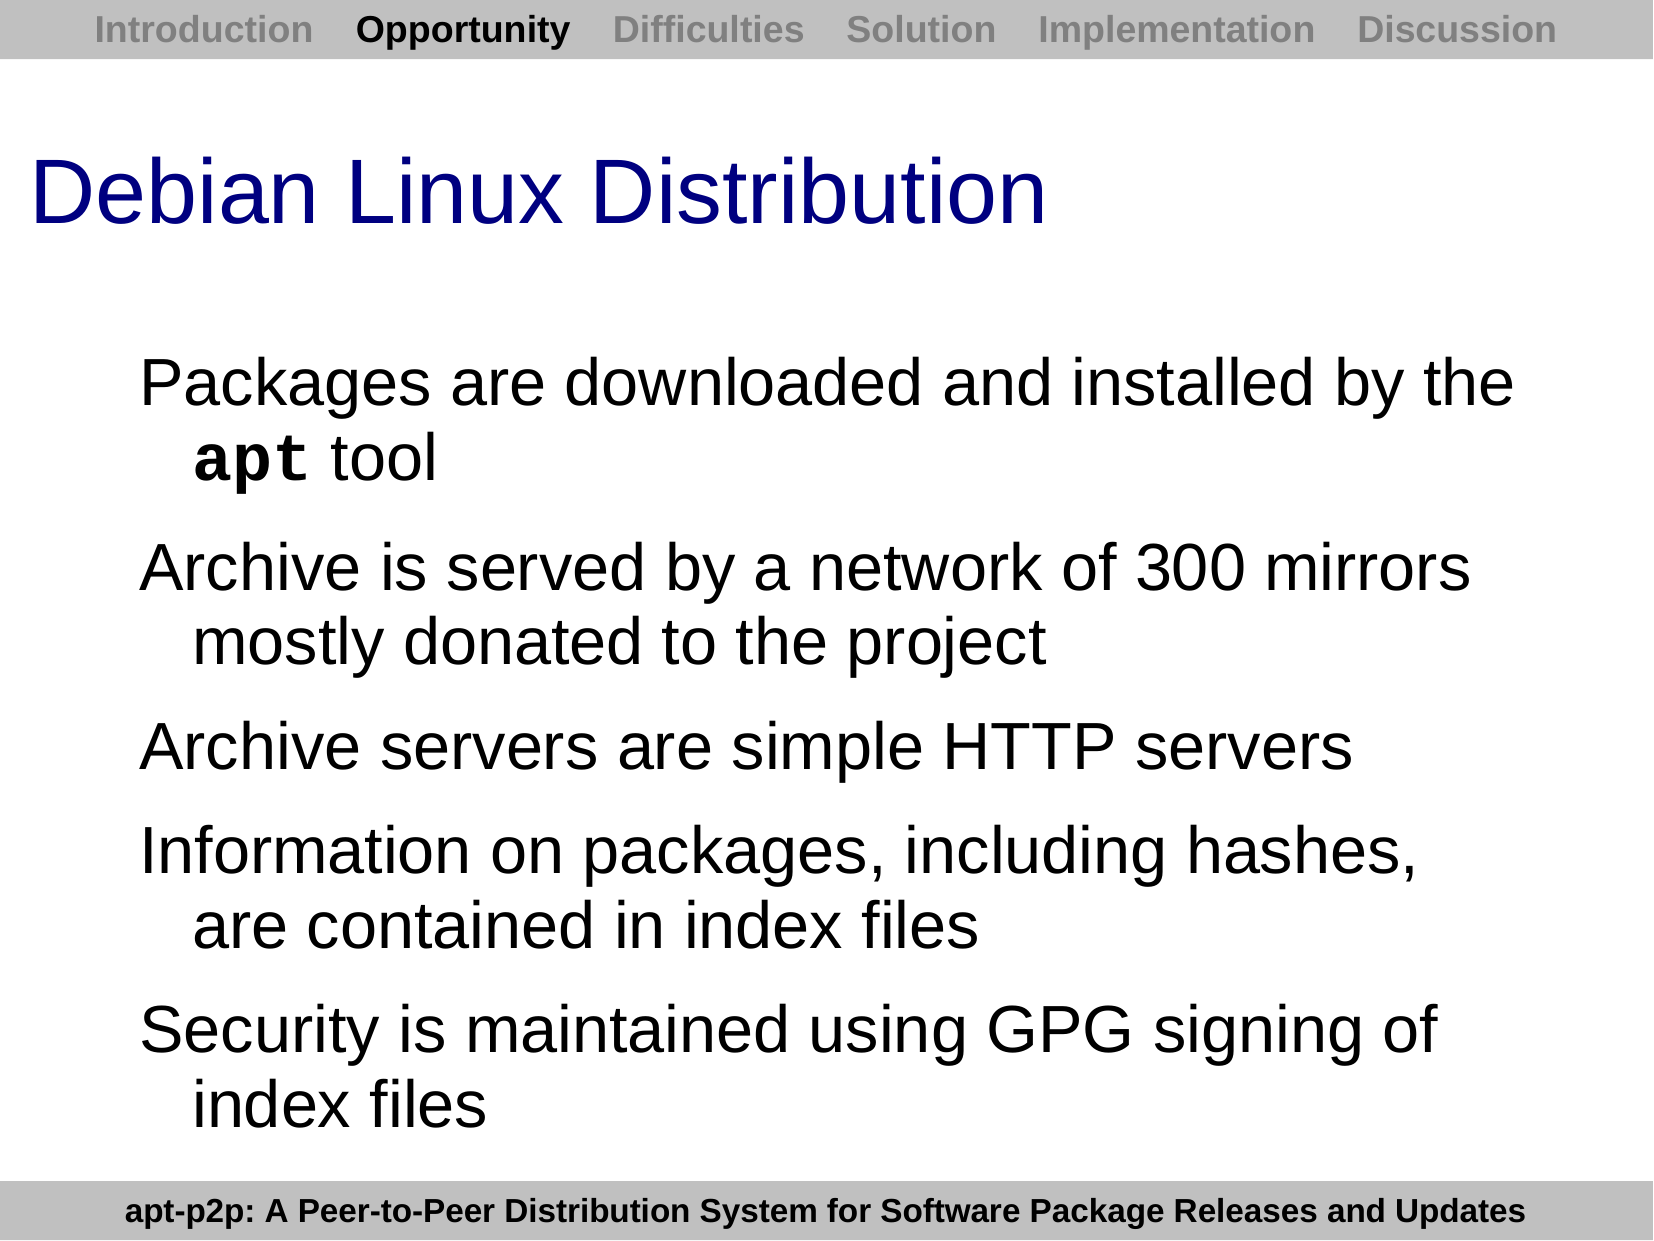

# Debian Linux Distribution
Packages are downloaded and installed by the apt tool
Archive is served by a network of 300 mirrors mostly donated to the project
Archive servers are simple HTTP servers
Information on packages, including hashes, are contained in index files
Security is maintained using GPG signing of index files